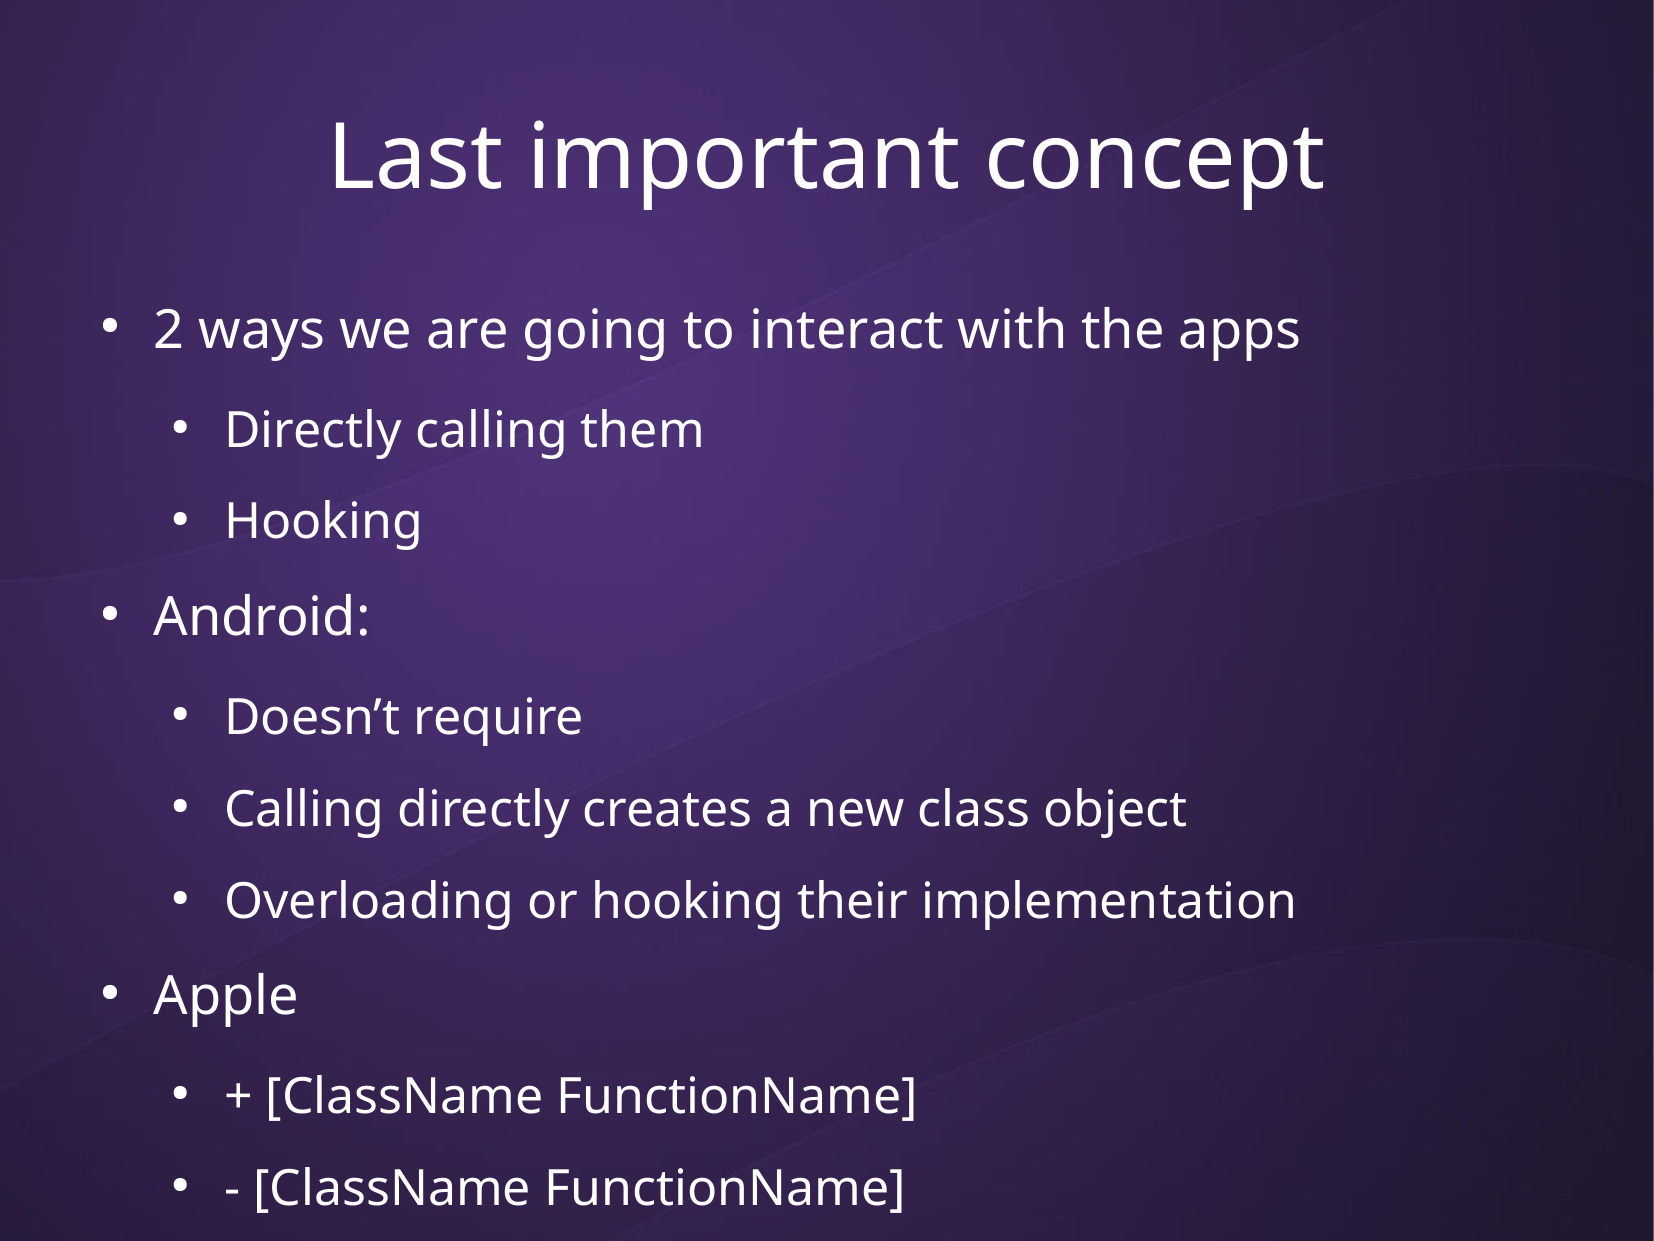

# Last important concept
2 ways we are going to interact with the apps
Directly calling them
Hooking
Android:
Doesn’t require
Calling directly creates a new class object
Overloading or hooking their implementation
Apple
+ [ClassName FunctionName]
- [ClassName FunctionName]